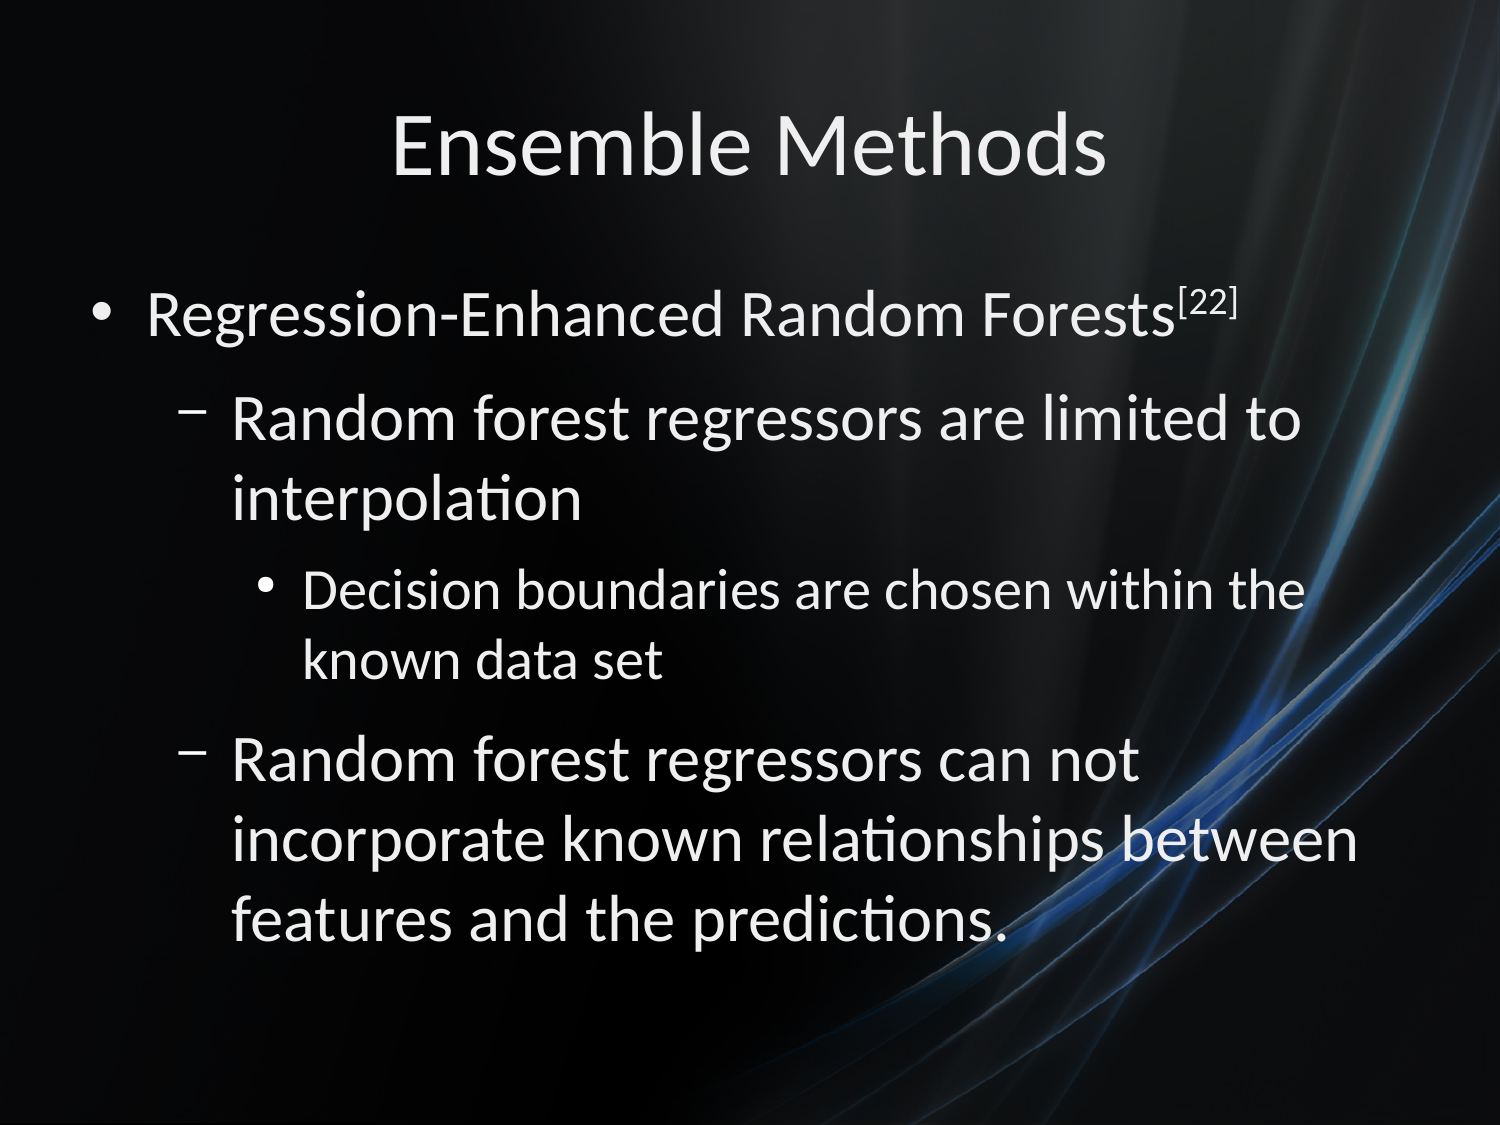

# Ensemble Methods
Regression-Enhanced Random Forests[22]
Random forest regressors are limited to interpolation
Decision boundaries are chosen within the known data set
Random forest regressors can not incorporate known relationships between features and the predictions.